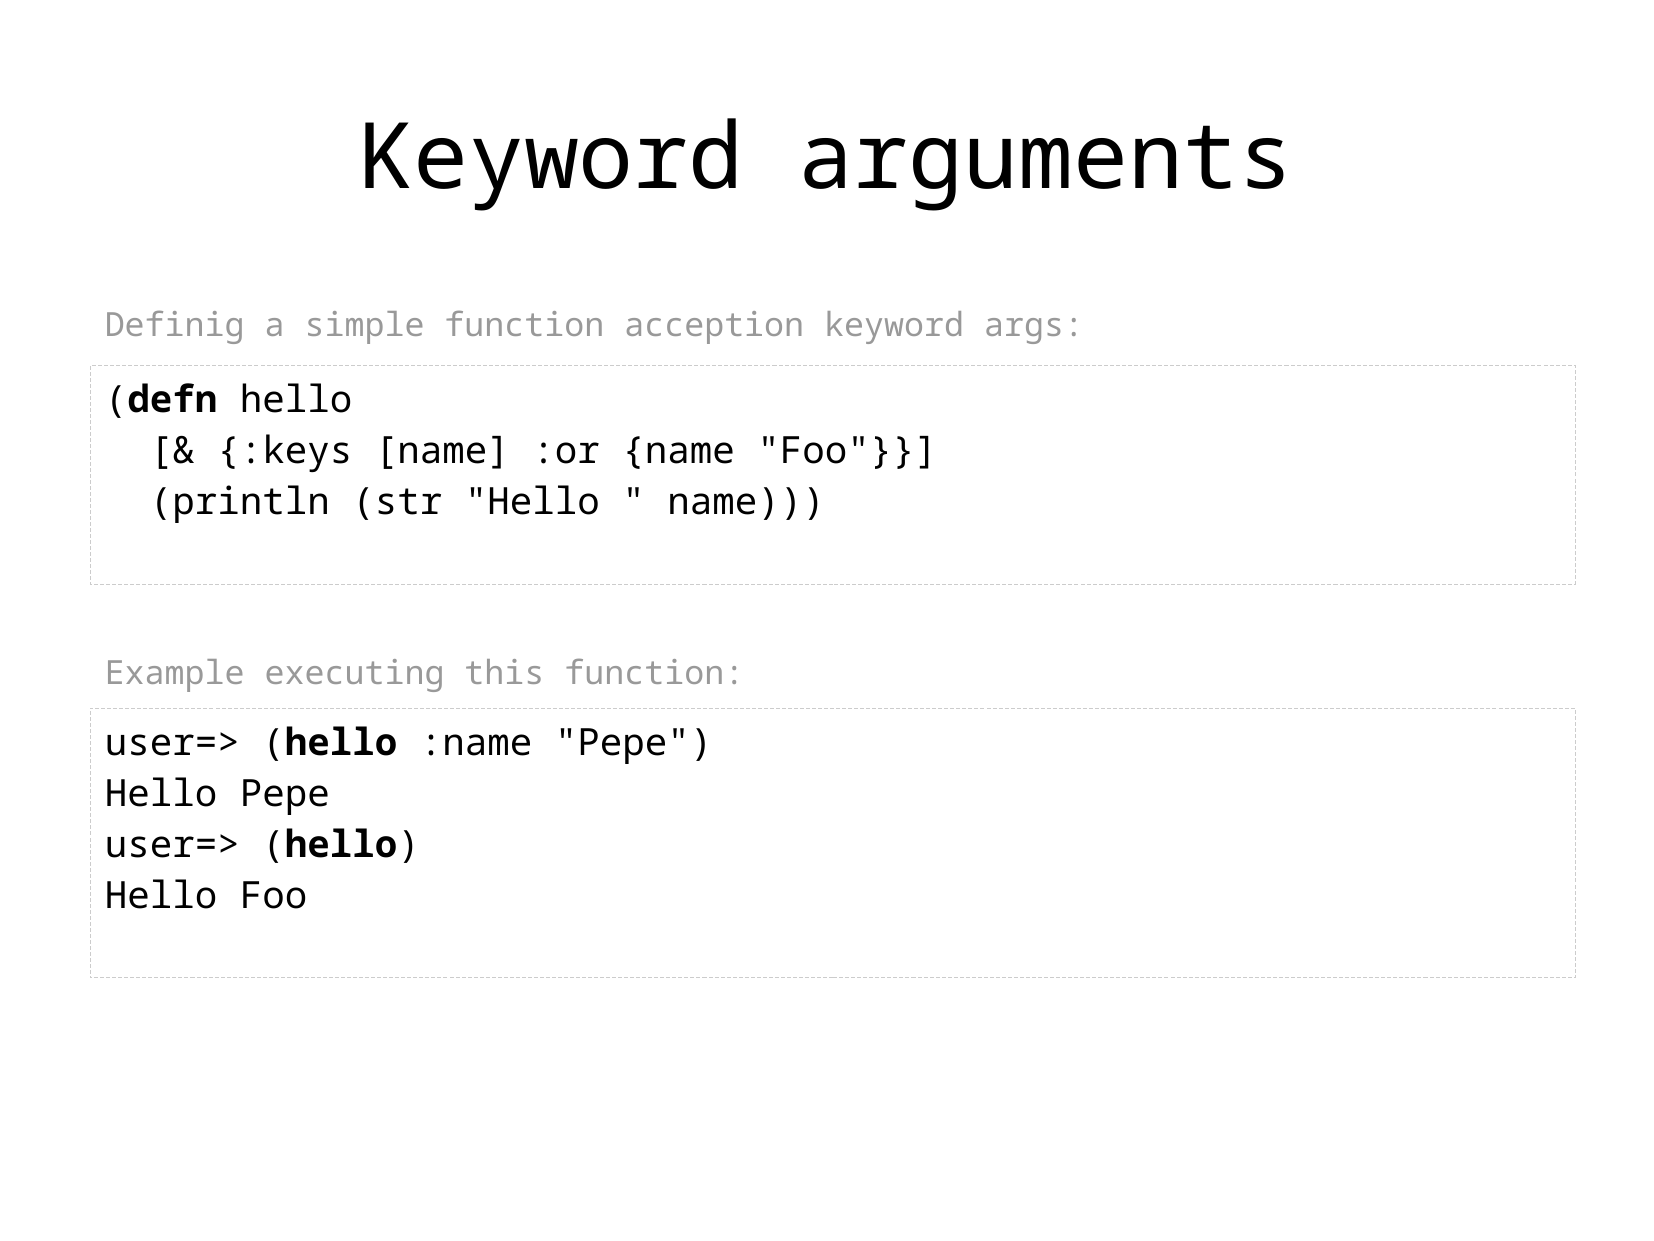

# Keyword arguments
Definig a simple function acception keyword args:
(defn hello
 [& {:keys [name] :or {name "Foo"}}]
 (println (str "Hello " name)))
Example executing this function:
user=> (hello :name "Pepe")
Hello Pepe
user=> (hello)
Hello Foo